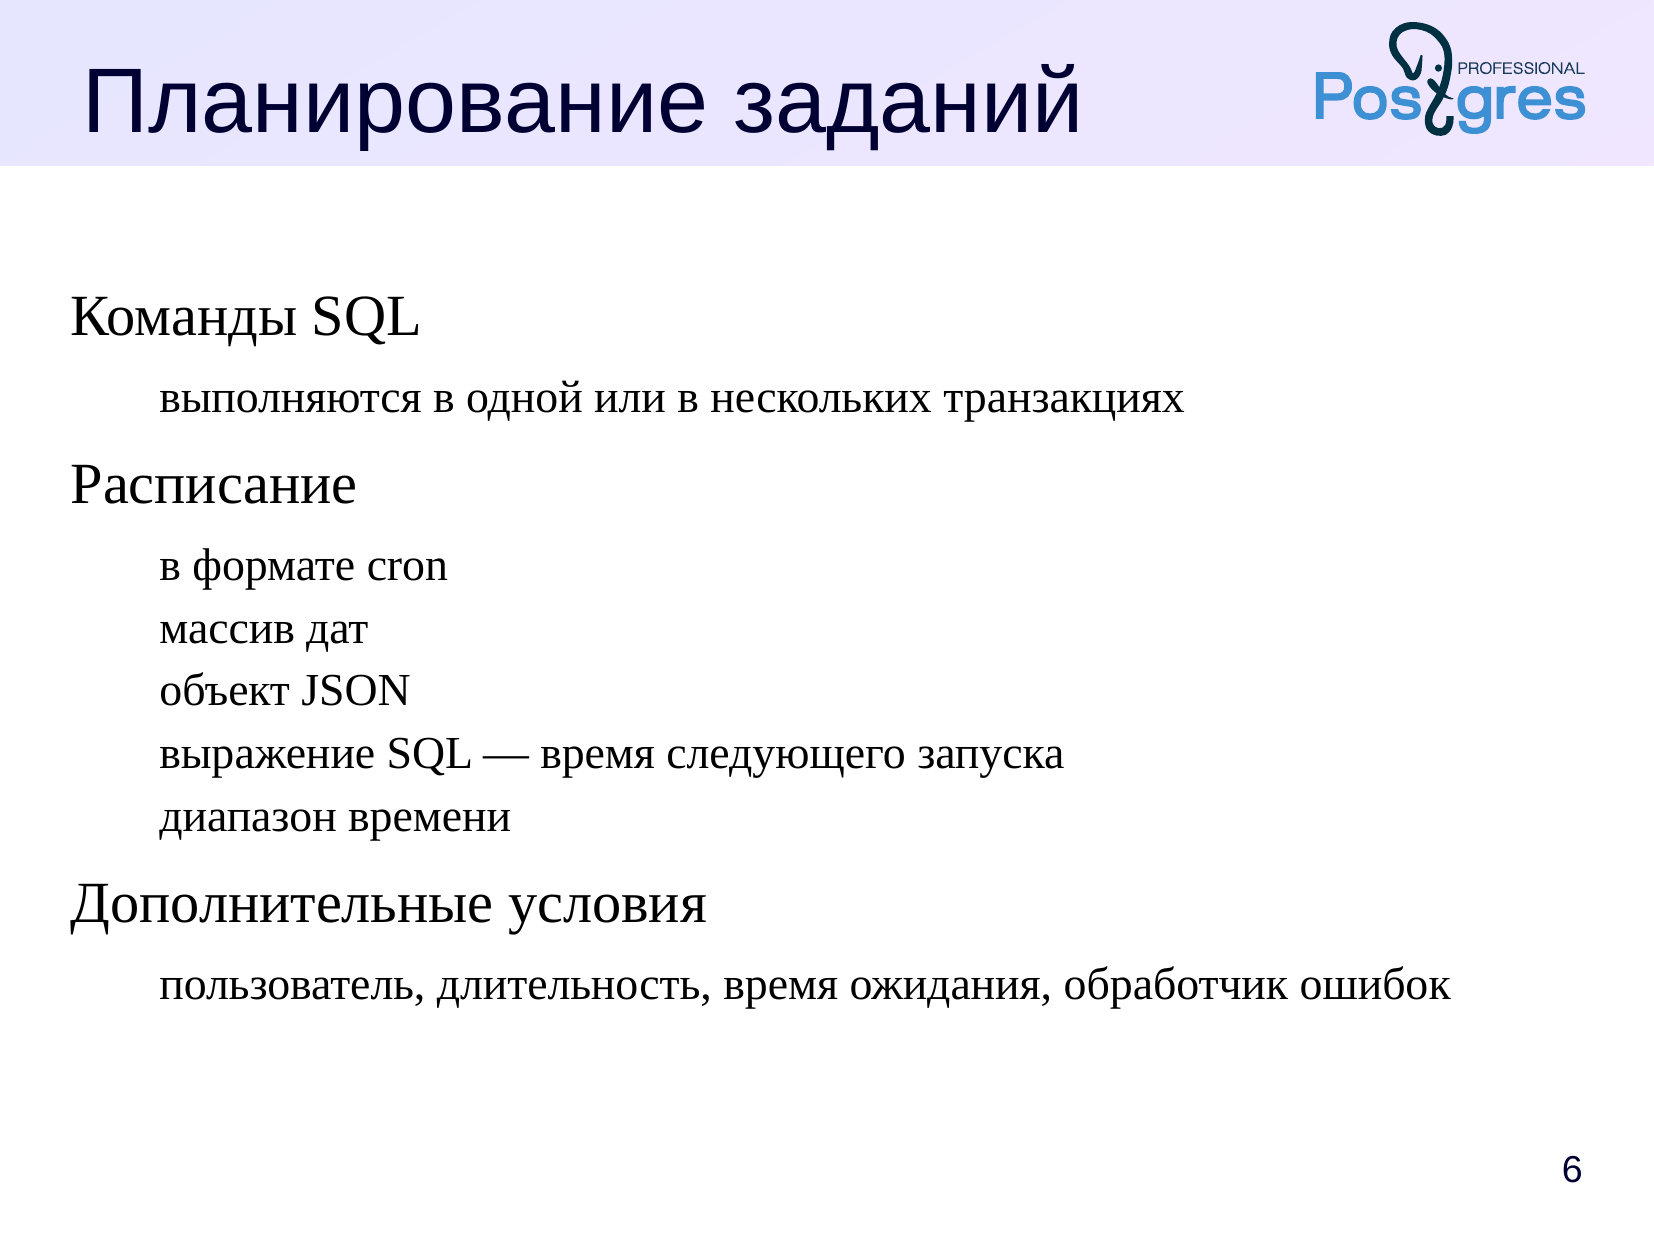

# Планирование заданий
Команды SQL
выполняются в одной или в нескольких транзакциях
Расписание
в формате cron
массив дат
объект JSON
выражение SQL ­— время следующего запуска
диапазон времени
Дополнительные условия
пользователь, длительность, время ожидания, обработчик ошибок